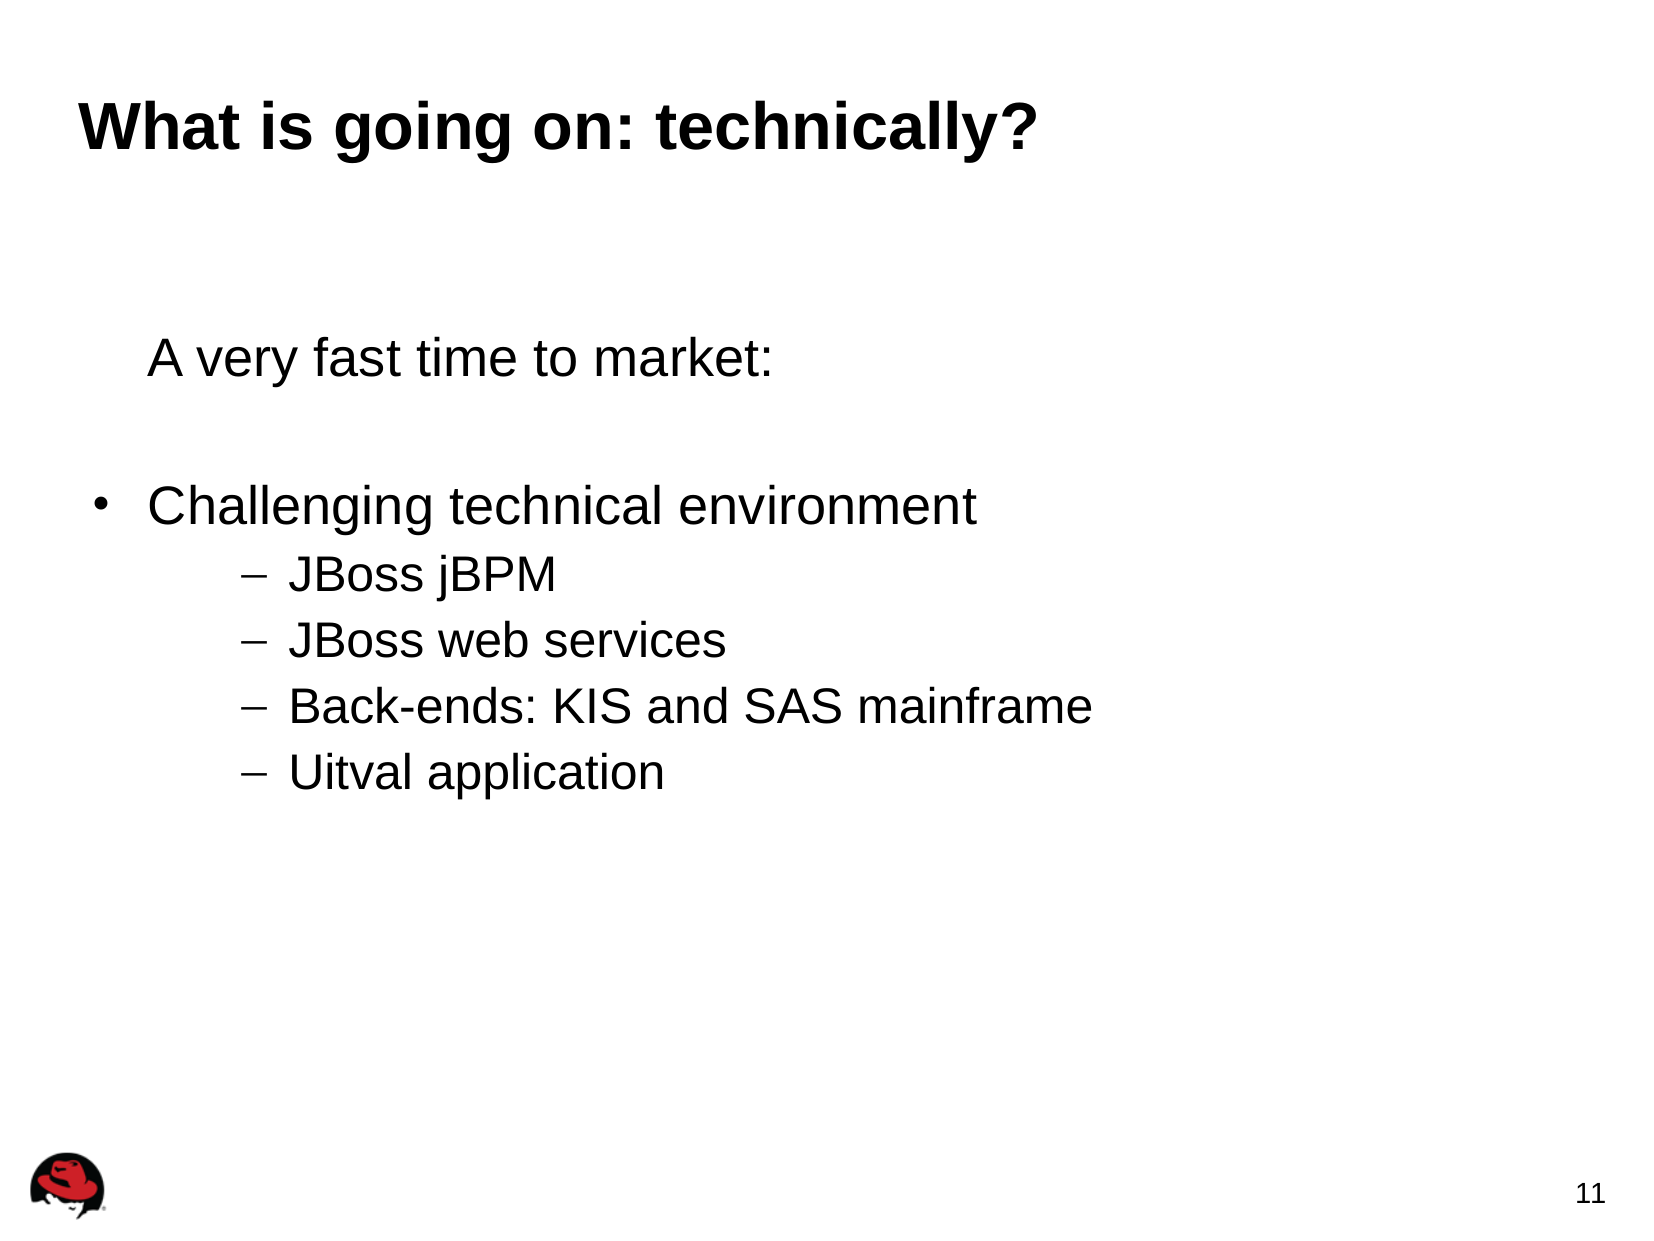

# What is going on: technically?
A very fast time to market:
Challenging technical environment
JBoss jBPM
JBoss web services
Back-ends: KIS and SAS mainframe
Uitval application